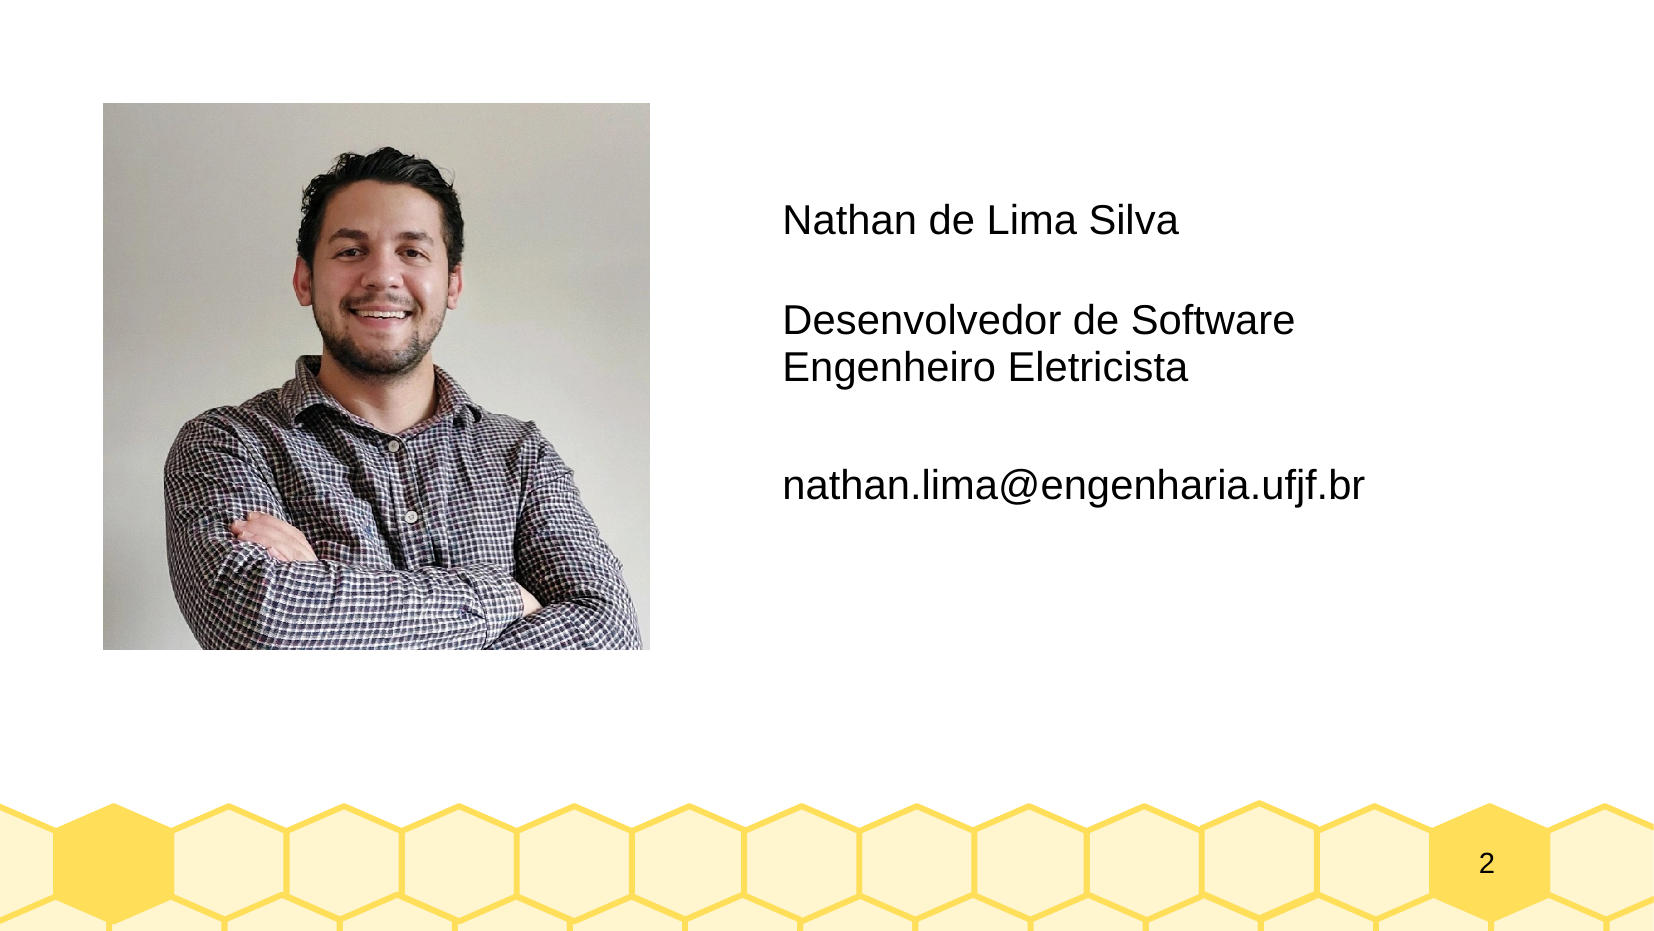

Nathan de Lima Silva
Desenvolvedor de Software
Engenheiro Eletricista
nathan.lima@engenharia.ufjf.br